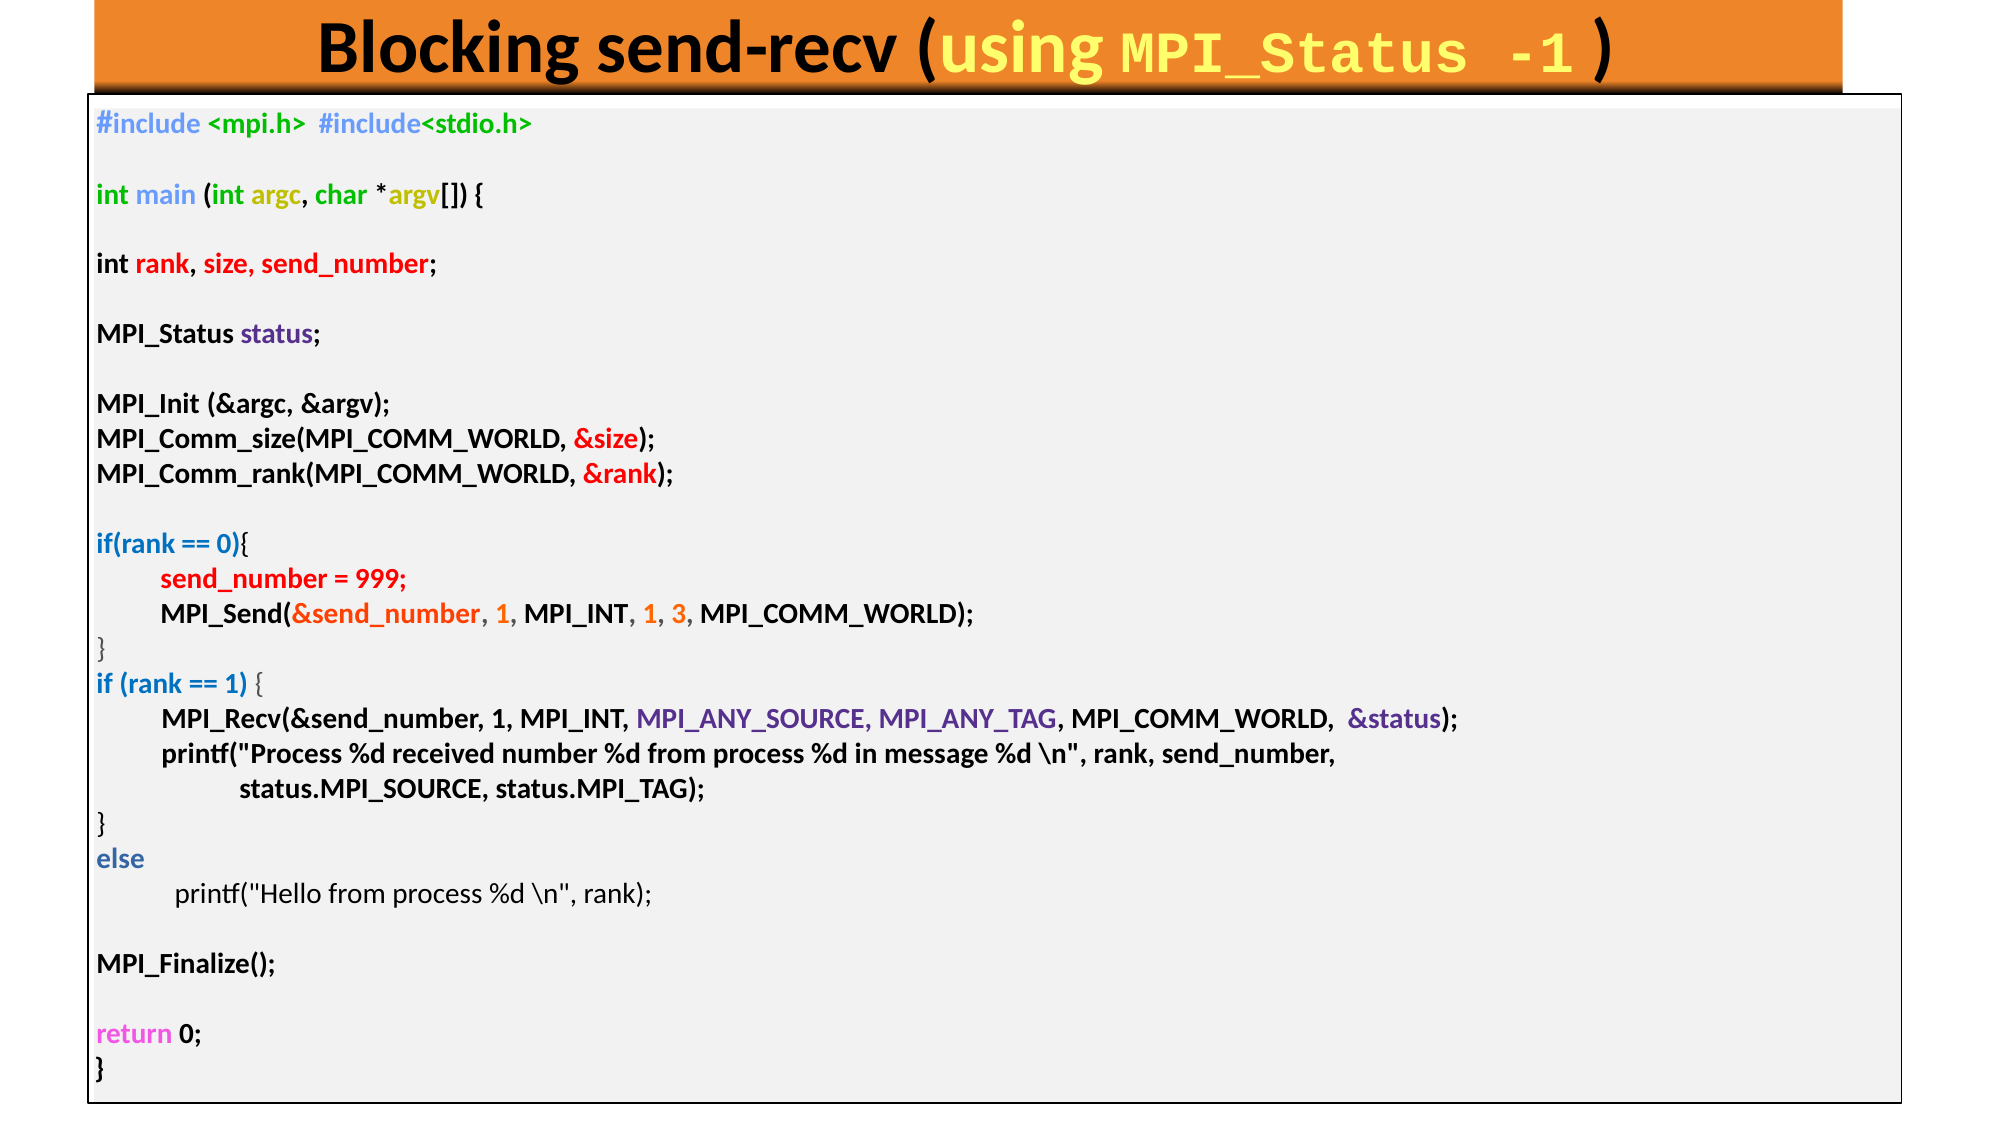

# Blocking send-recv (using MPI_Status -1 )
#include <mpi.h> #include<stdio.h>
int main (int argc, char *argv[]) {
int rank, size, send_number;
MPI_Status status;
MPI_Init (&argc, &argv);
MPI_Comm_size(MPI_COMM_WORLD, &size);
MPI_Comm_rank(MPI_COMM_WORLD, &rank);
if(rank == 0){
 send_number = 999;
 MPI_Send(&send_number, 1, MPI_INT, 1, 3, MPI_COMM_WORLD);
}
if (rank == 1) {
 MPI_Recv(&send_number, 1, MPI_INT, MPI_ANY_SOURCE, MPI_ANY_TAG, MPI_COMM_WORLD, &status);
 printf("Process %d received number %d from process %d in message %d \n", rank, send_number,
 status.MPI_SOURCE, status.MPI_TAG);
}
else
 printf("Hello from process %d \n", rank);
MPI_Finalize();
return 0;
}